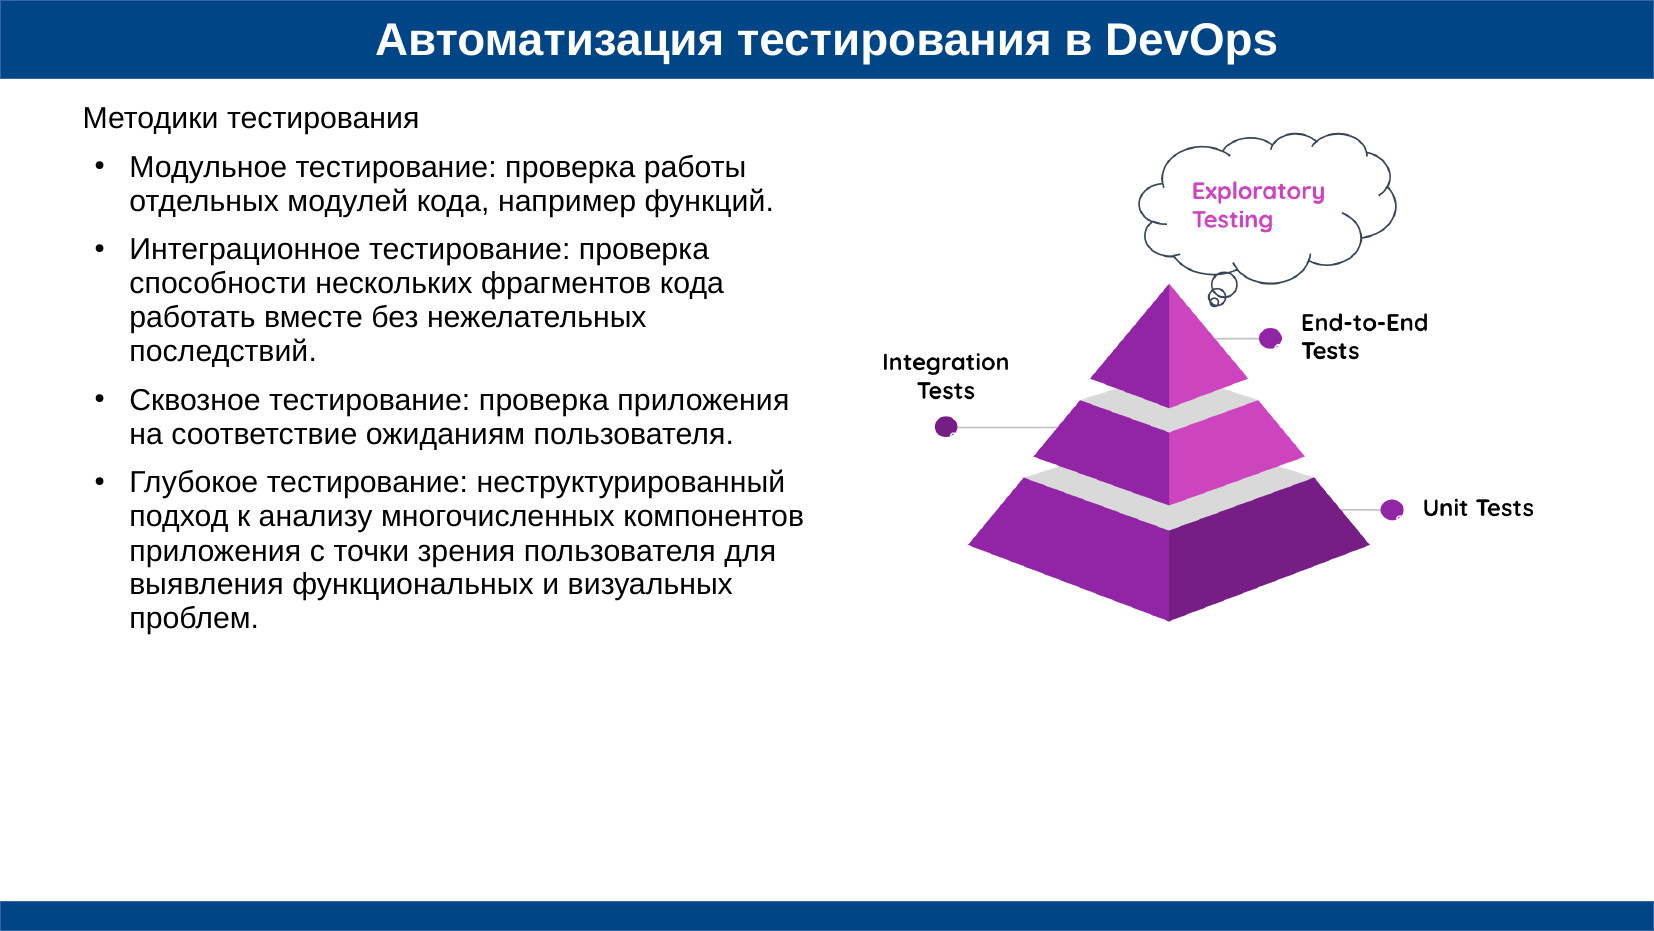

# Автоматизация тестирования в DevOps
Методики тестирования
Модульное тестирование: проверка работы отдельных модулей кода, например функций.
Интеграционное тестирование: проверка способности нескольких фрагментов кода работать вместе без нежелательных последствий.
Сквозное тестирование: проверка приложения на соответствие ожиданиям пользователя.
Глубокое тестирование: неструктурированный подход к анализу многочисленных компонентов приложения с точки зрения пользователя для выявления функциональных и визуальных проблем.